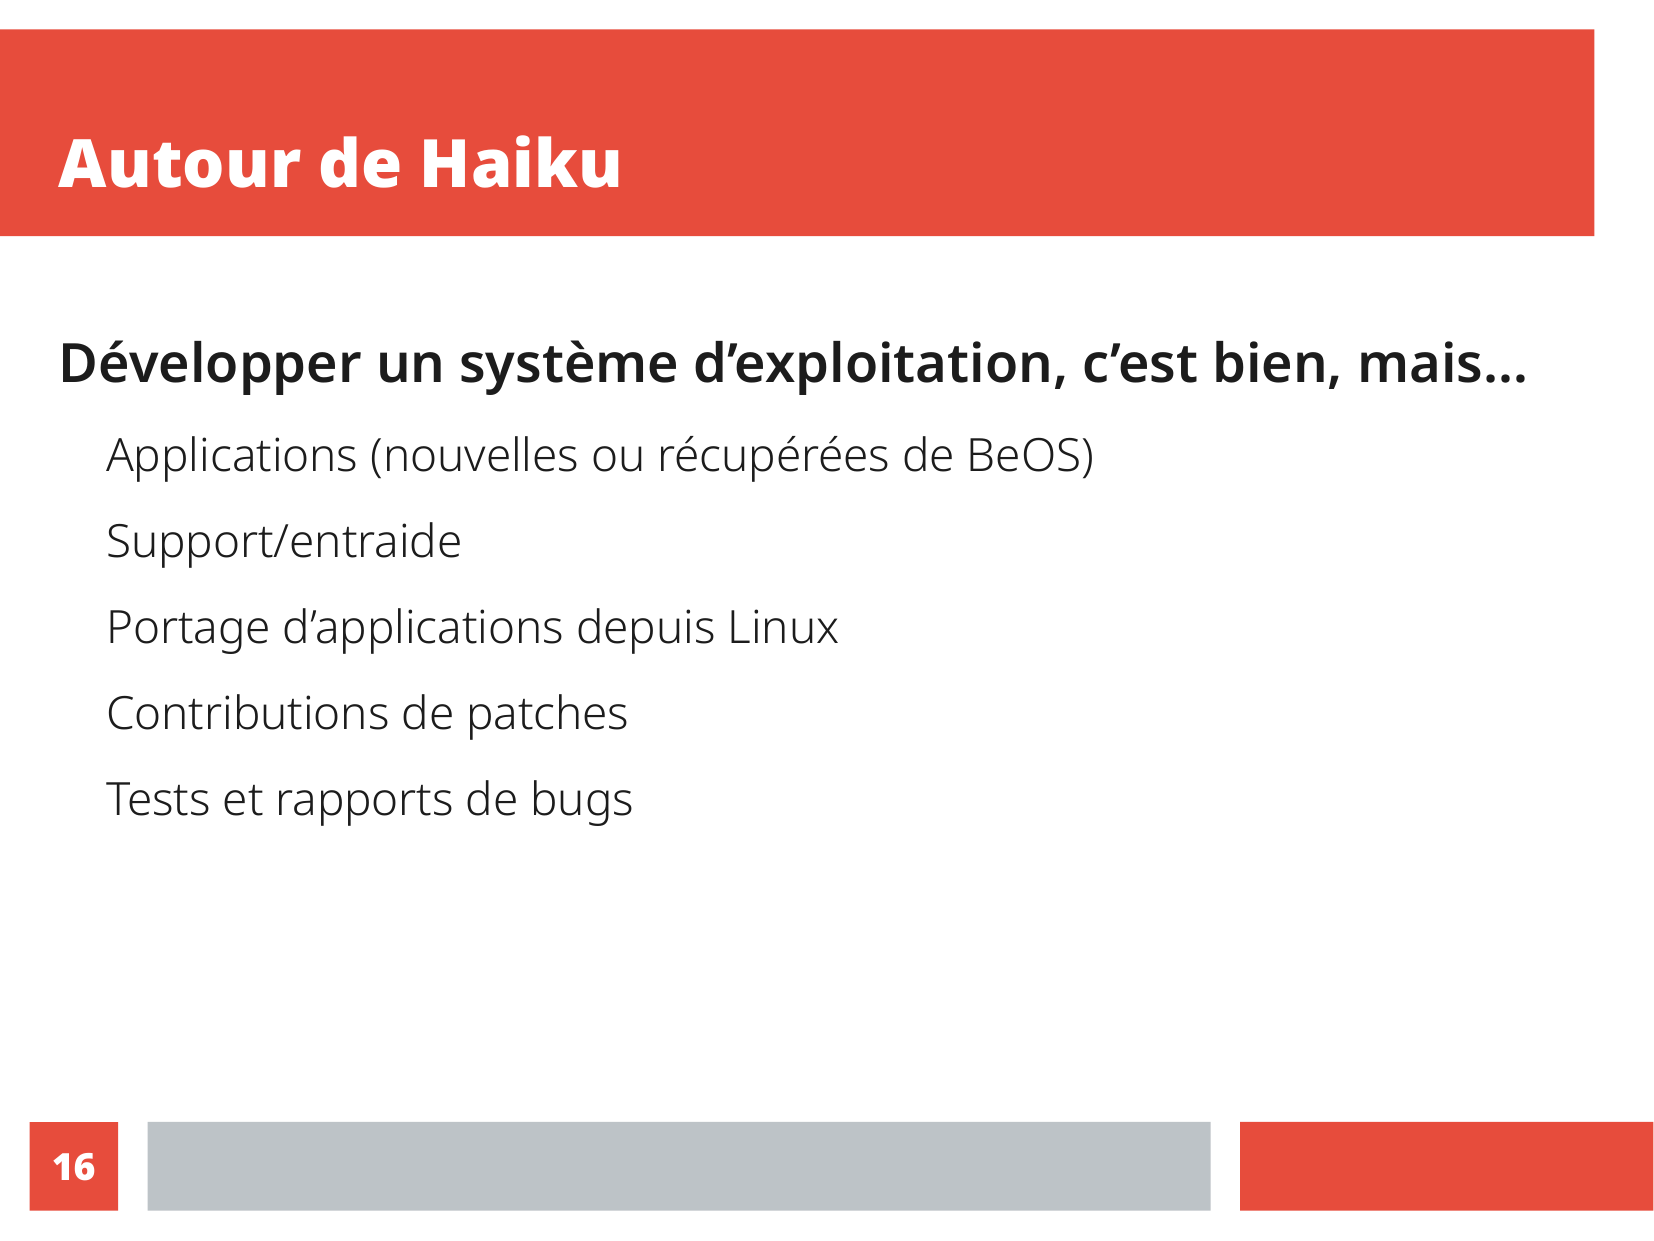

# Autour de Haiku
Développer un système d’exploitation, c’est bien, mais…
Applications (nouvelles ou récupérées de BeOS)
Support/entraide
Portage d’applications depuis Linux
Contributions de patches
Tests et rapports de bugs
16